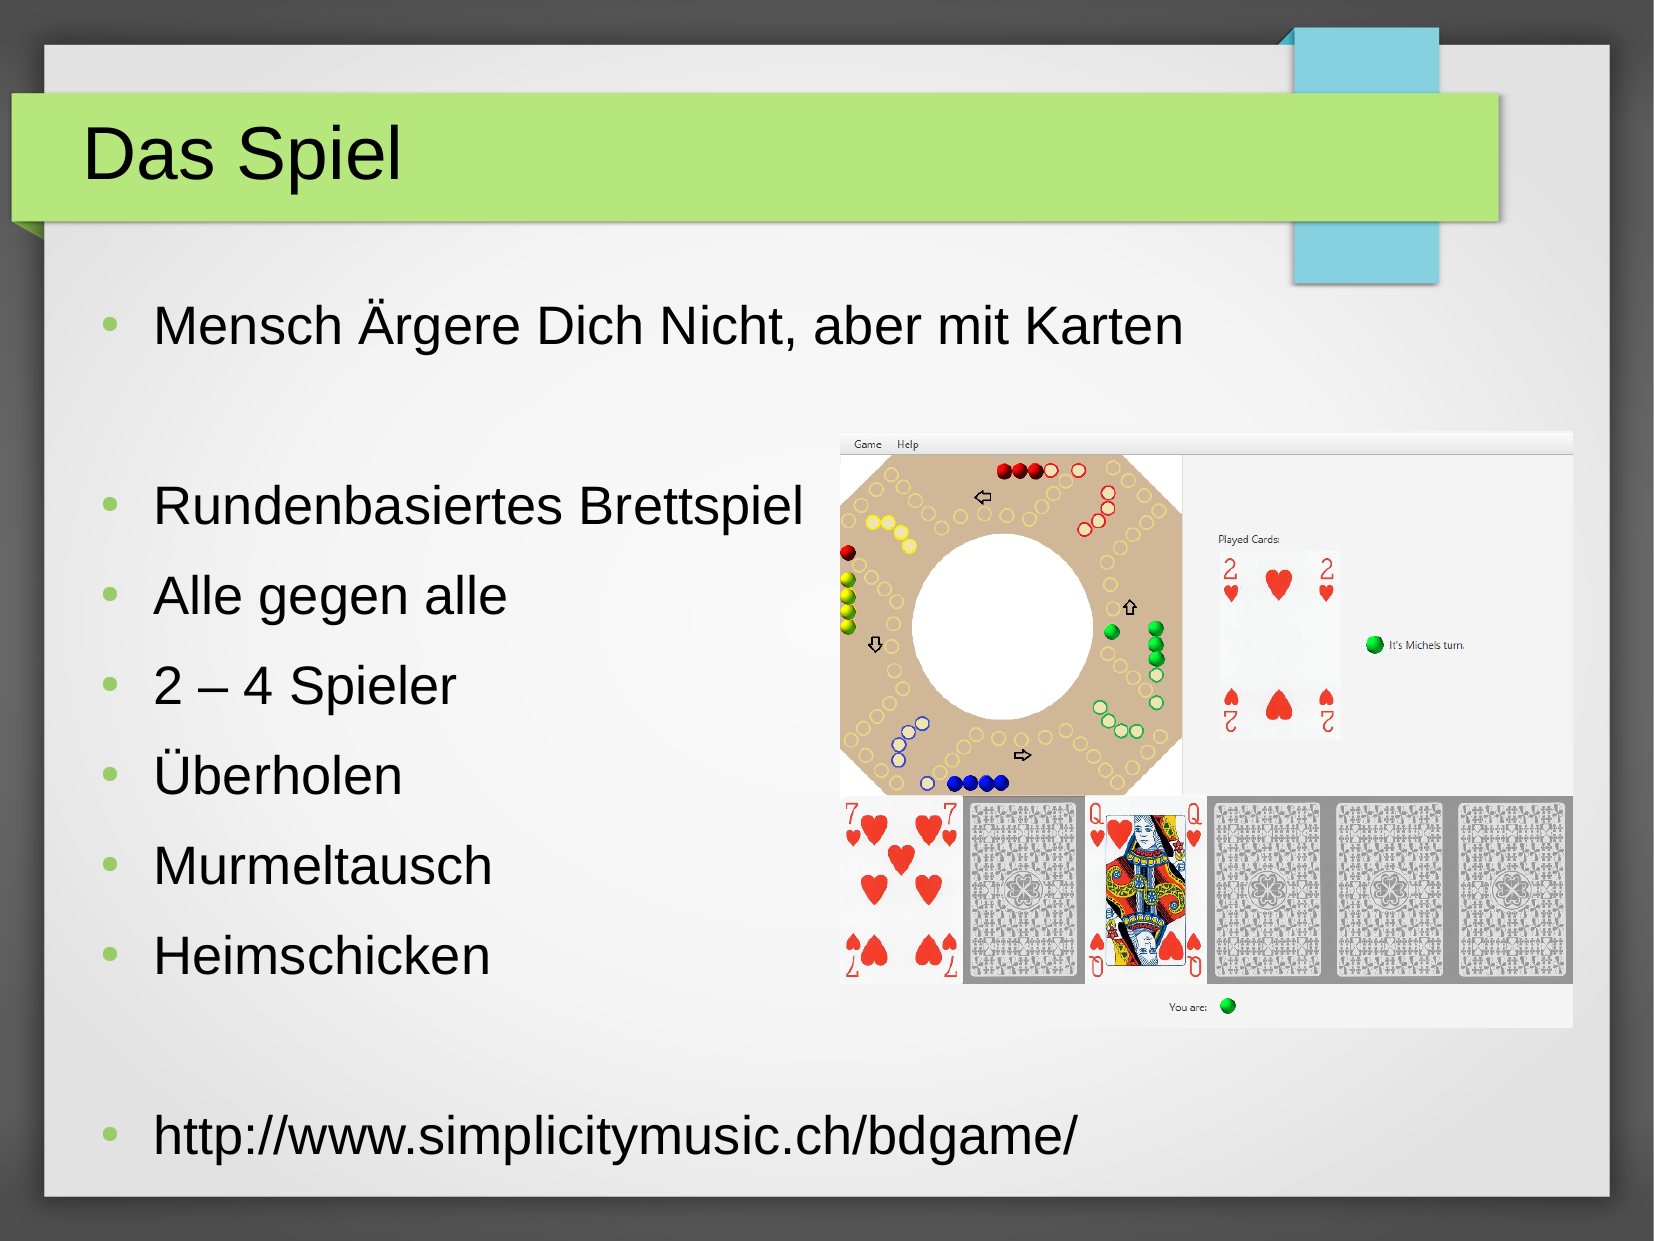

# Das Spiel
Mensch Ärgere Dich Nicht, aber mit Karten
Rundenbasiertes Brettspiel
Alle gegen alle
2 – 4 Spieler
Überholen
Murmeltausch
Heimschicken
http://www.simplicitymusic.ch/bdgame/